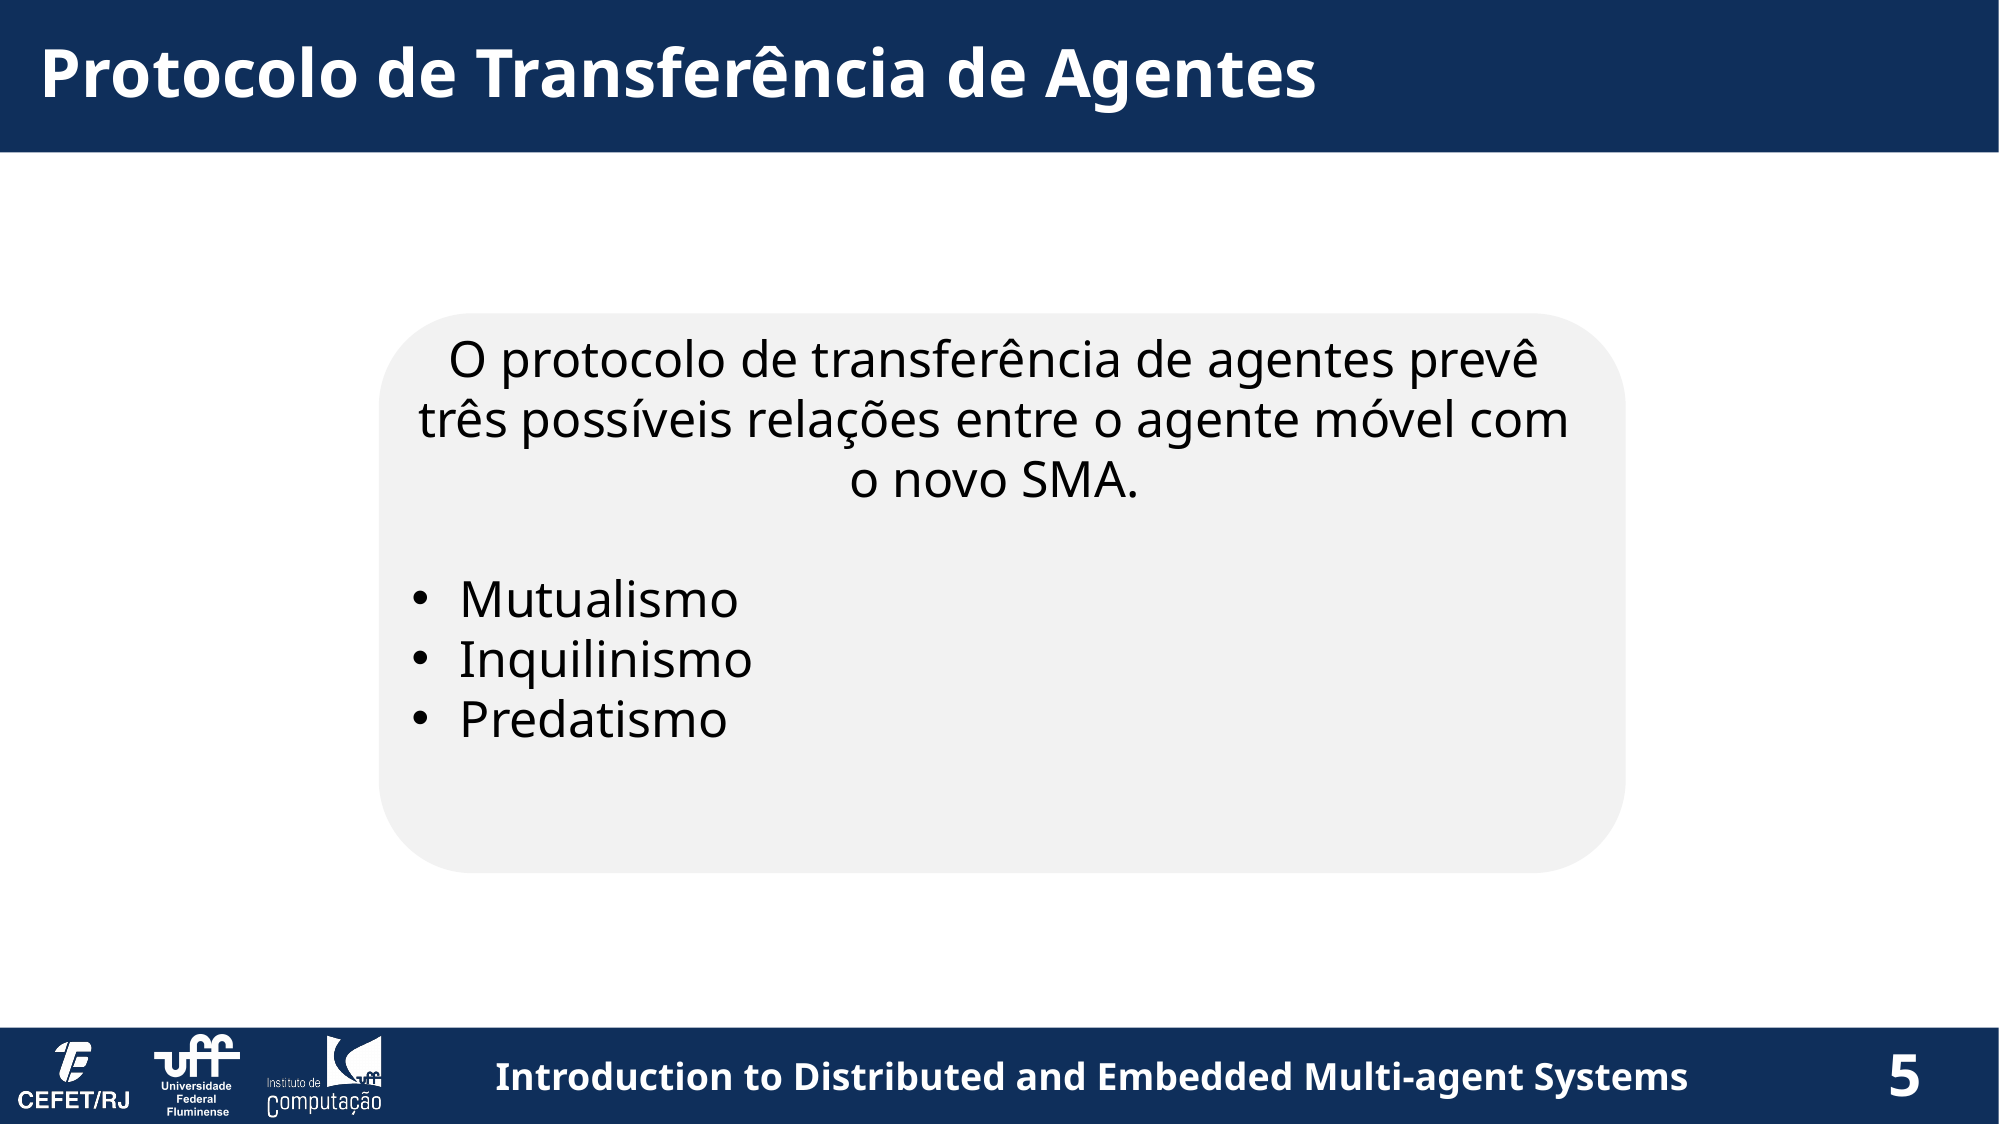

Protocolo de Transferência de Agentes
O protocolo de transferência de agentes prevê três possíveis relações entre o agente móvel com o novo SMA.
 Mutualismo
 Inquilinismo
 Predatismo